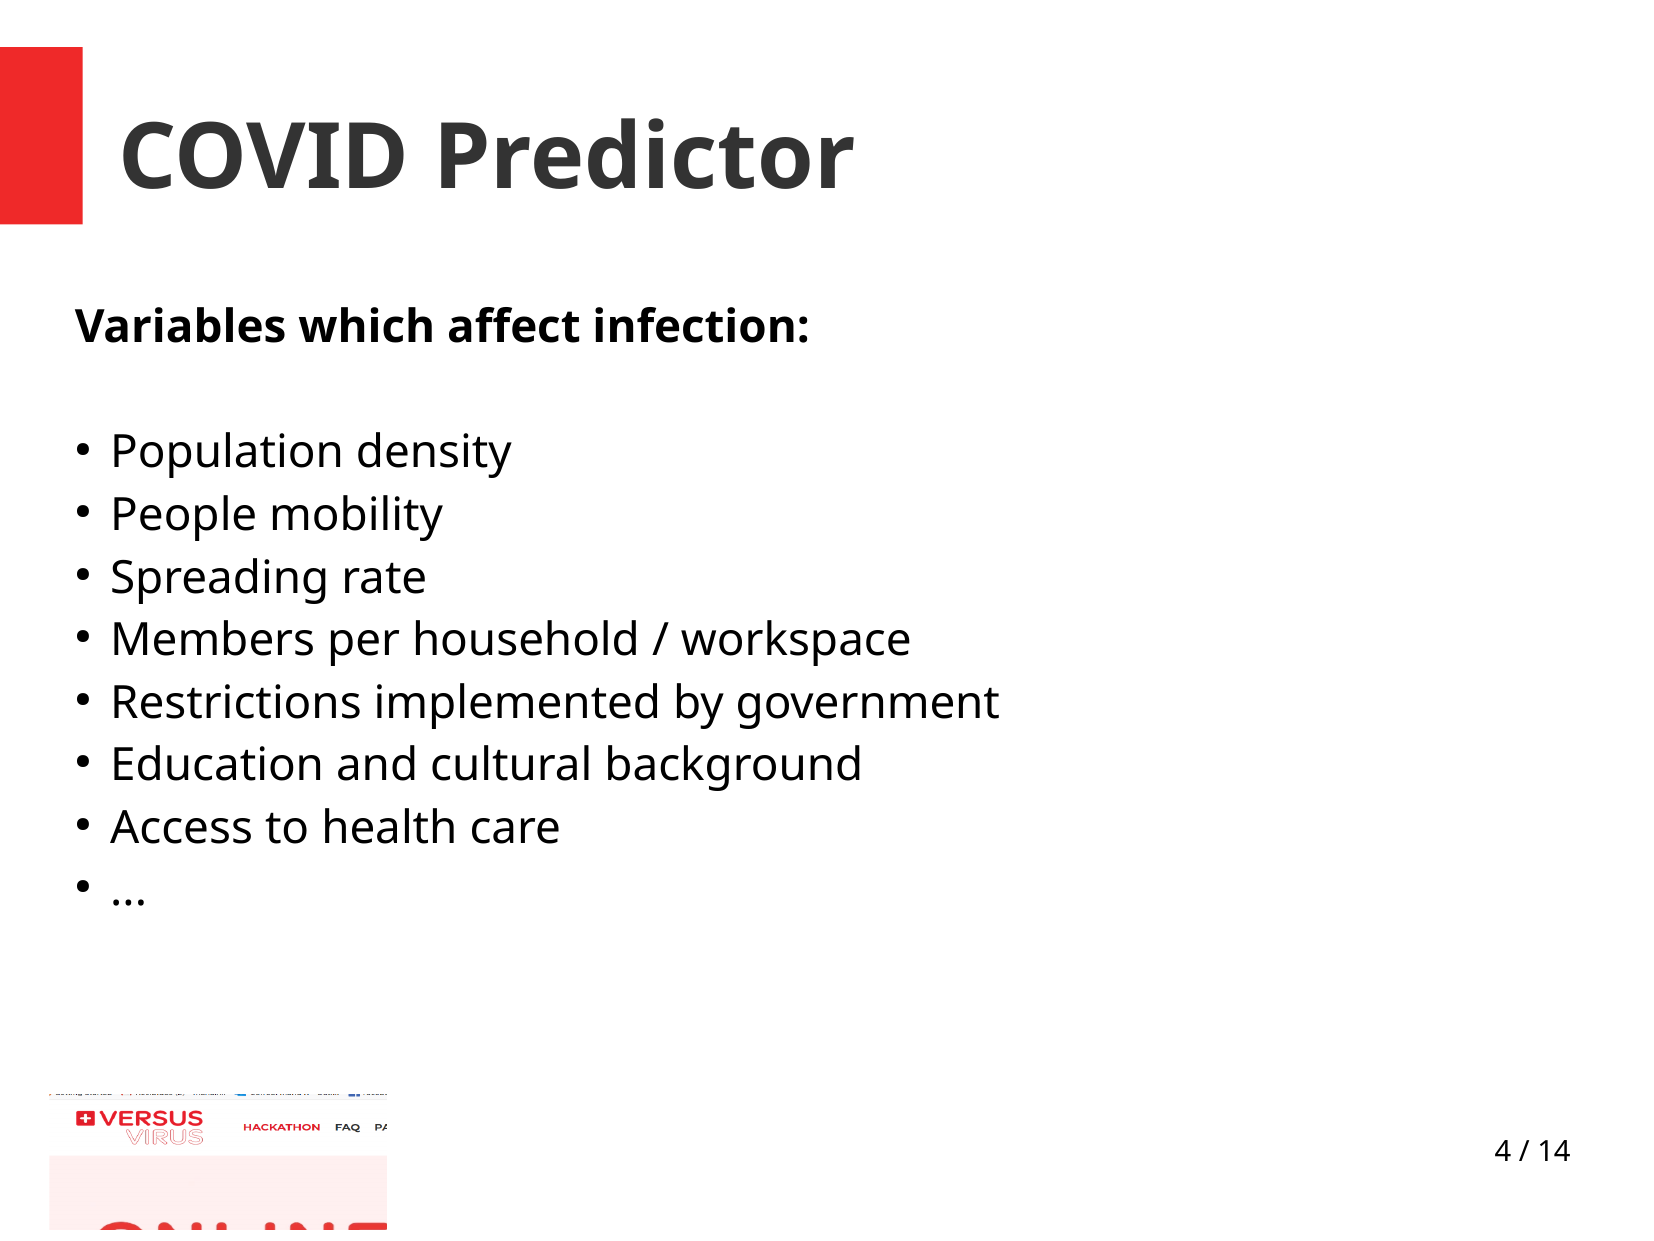

# COVID Predictor
Variables which affect infection:
Population density
People mobility
Spreading rate
Members per household / workspace
Restrictions implemented by government
Education and cultural background
Access to health care
...
4